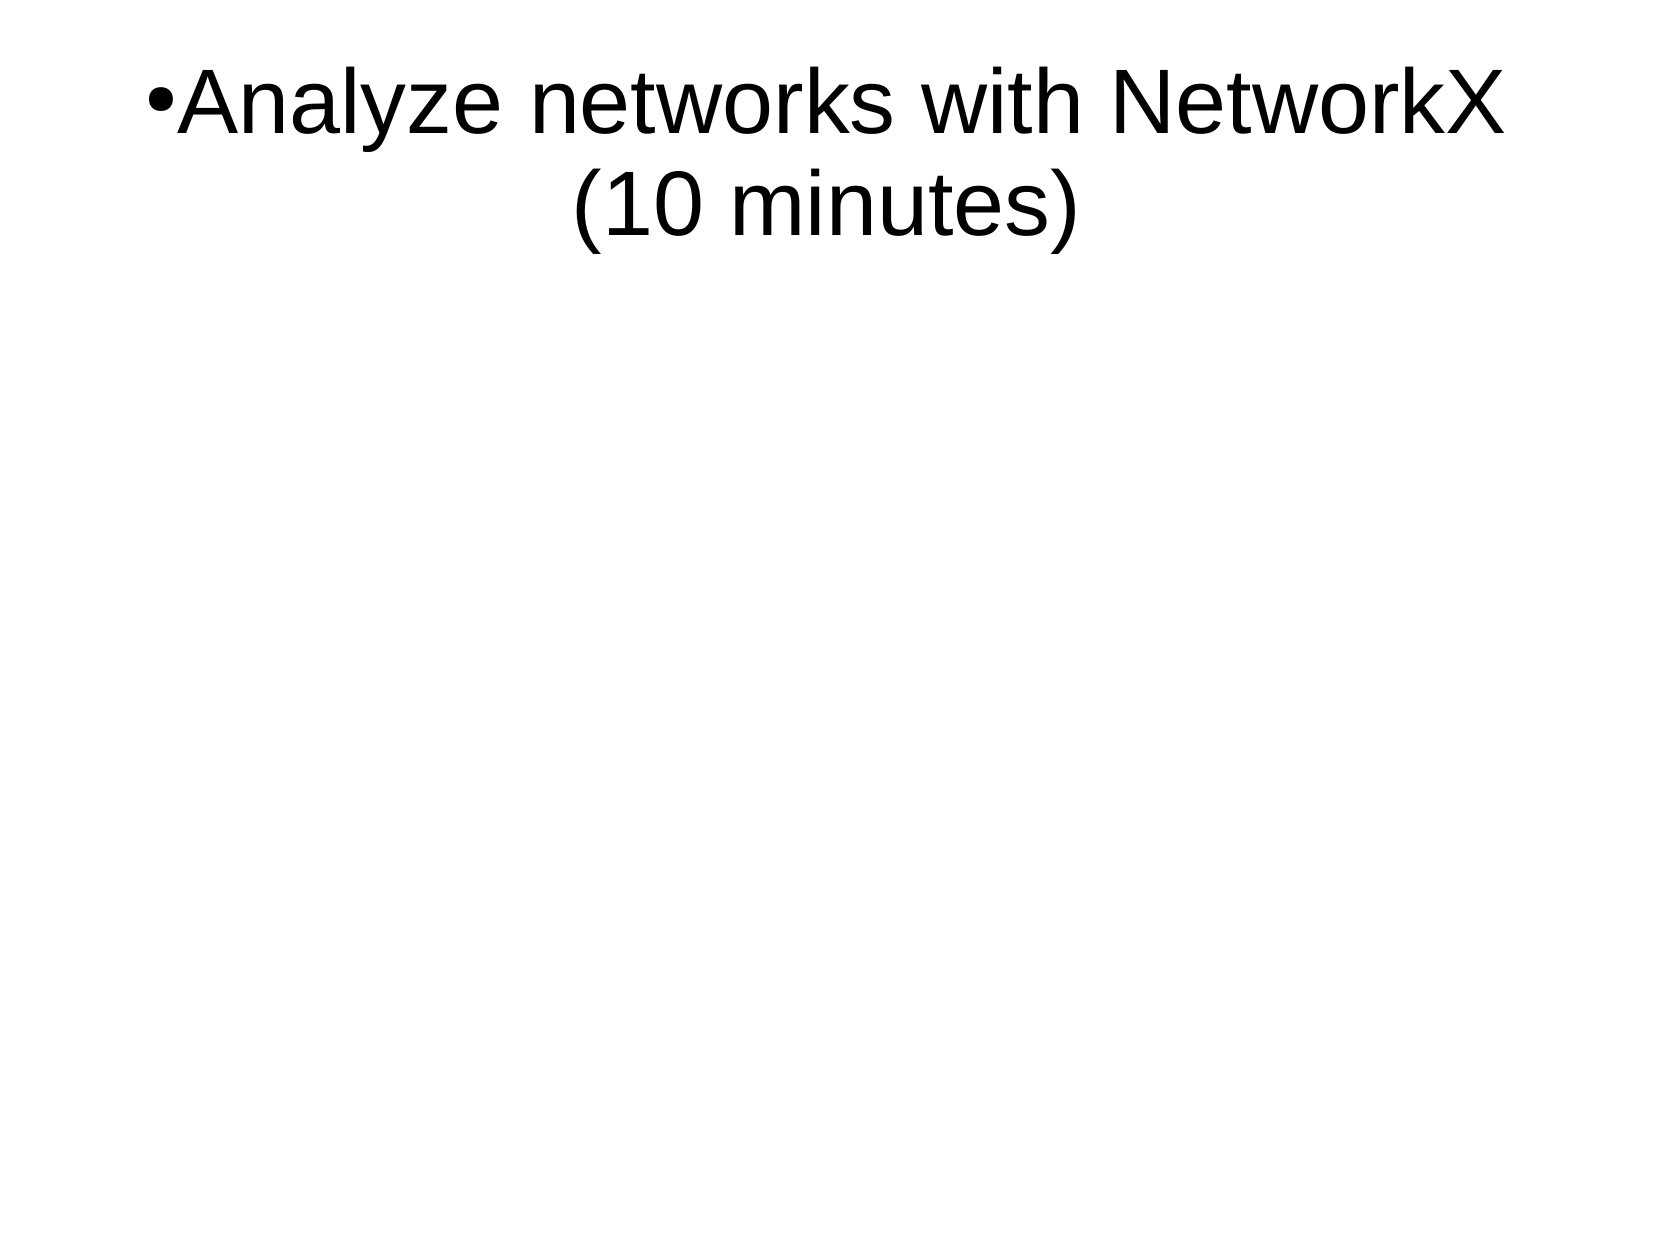

# Analyze networks with NetworkX (10 minutes)